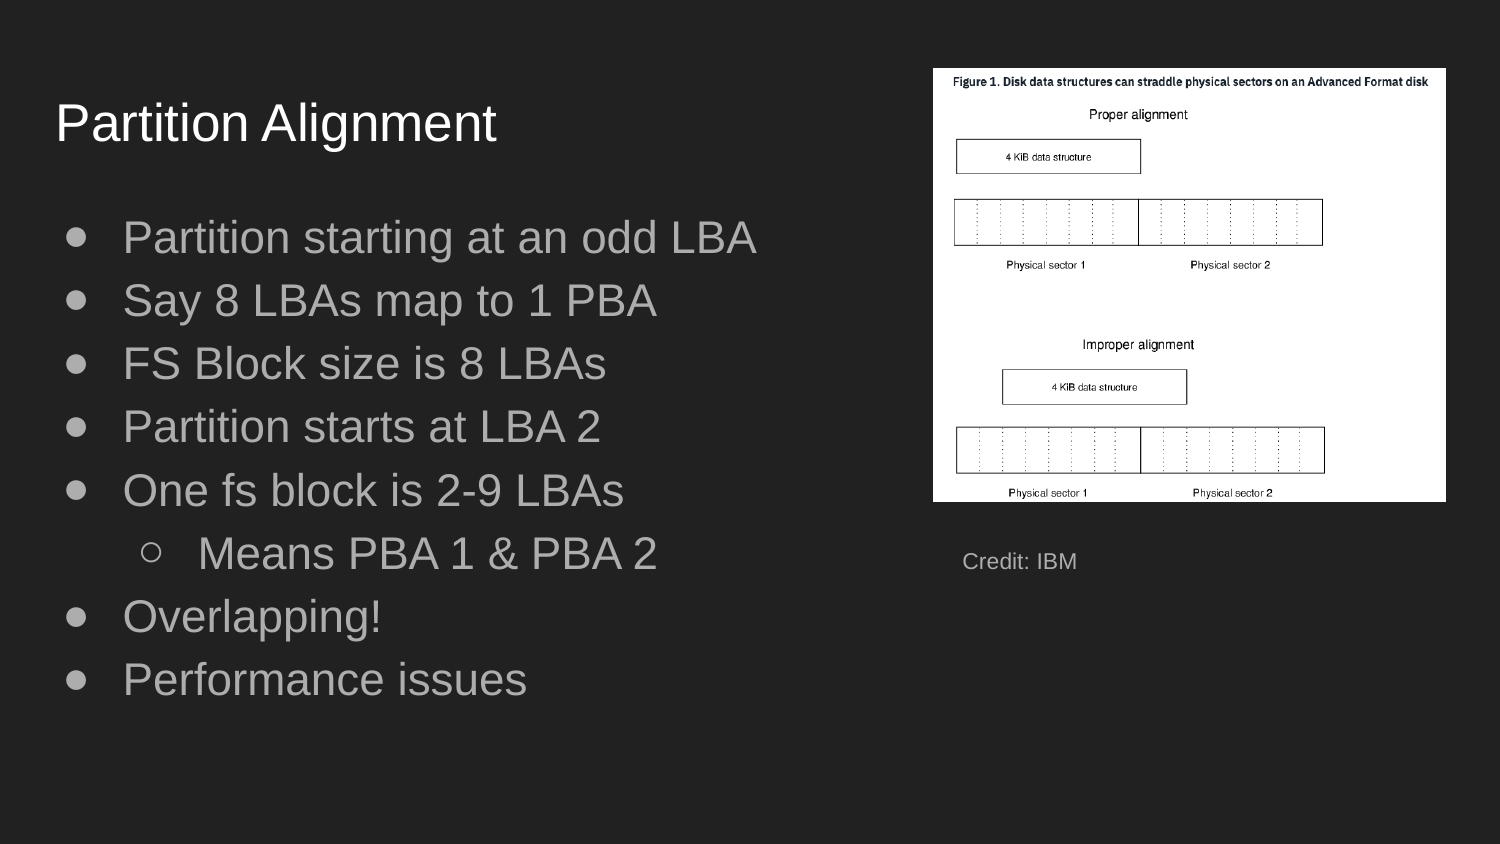

# Partition Alignment
Partition starting at an odd LBA
Say 8 LBAs map to 1 PBA
FS Block size is 8 LBAs
Partition starts at LBA 2
One fs block is 2-9 LBAs
Means PBA 1 & PBA 2
Overlapping!
Performance issues
Credit: IBM